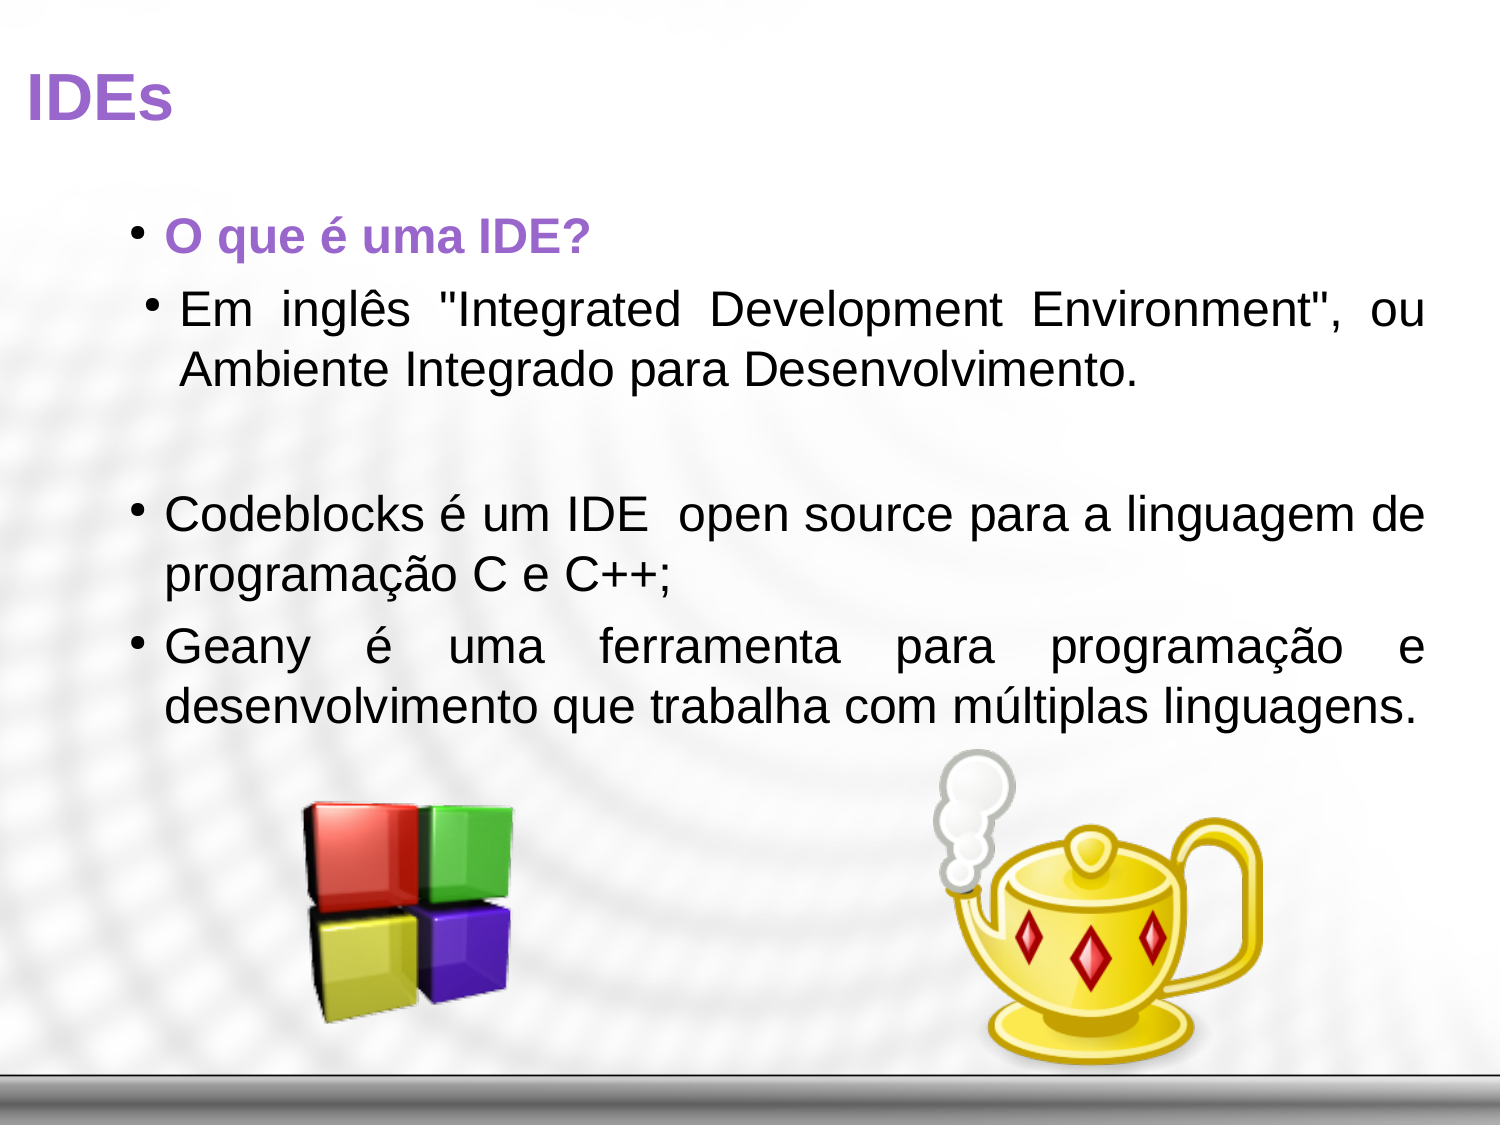

# IDEs
O que é uma IDE?
Em inglês "Integrated Development Environment", ou Ambiente Integrado para Desenvolvimento.
Codeblocks é um IDE open source para a linguagem de programação C e C++;
Geany é uma ferramenta para programação e desenvolvimento que trabalha com múltiplas linguagens.